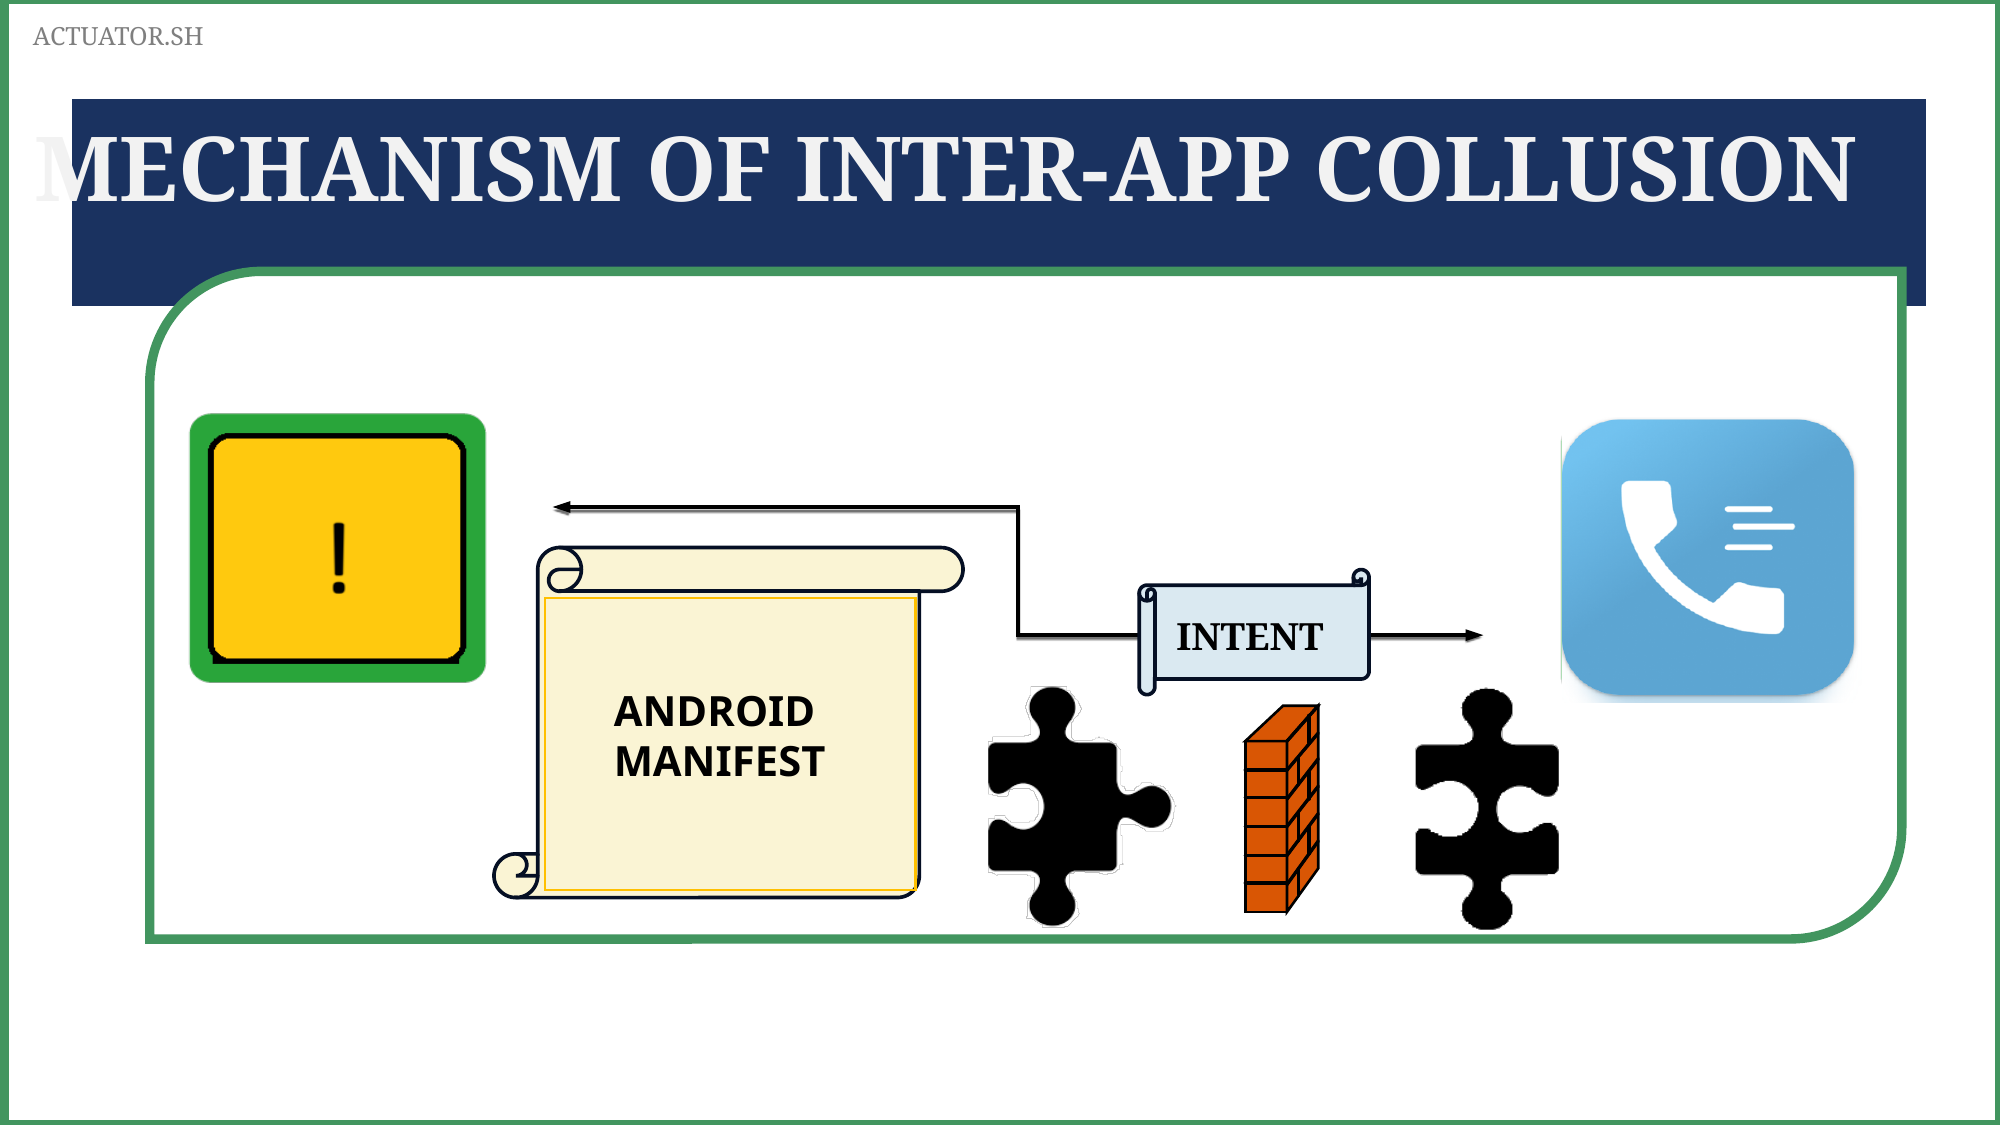

Actuator.sh
# Mechanism of Inter-App Collusion
INTENT
ANDROID
MANIFEST